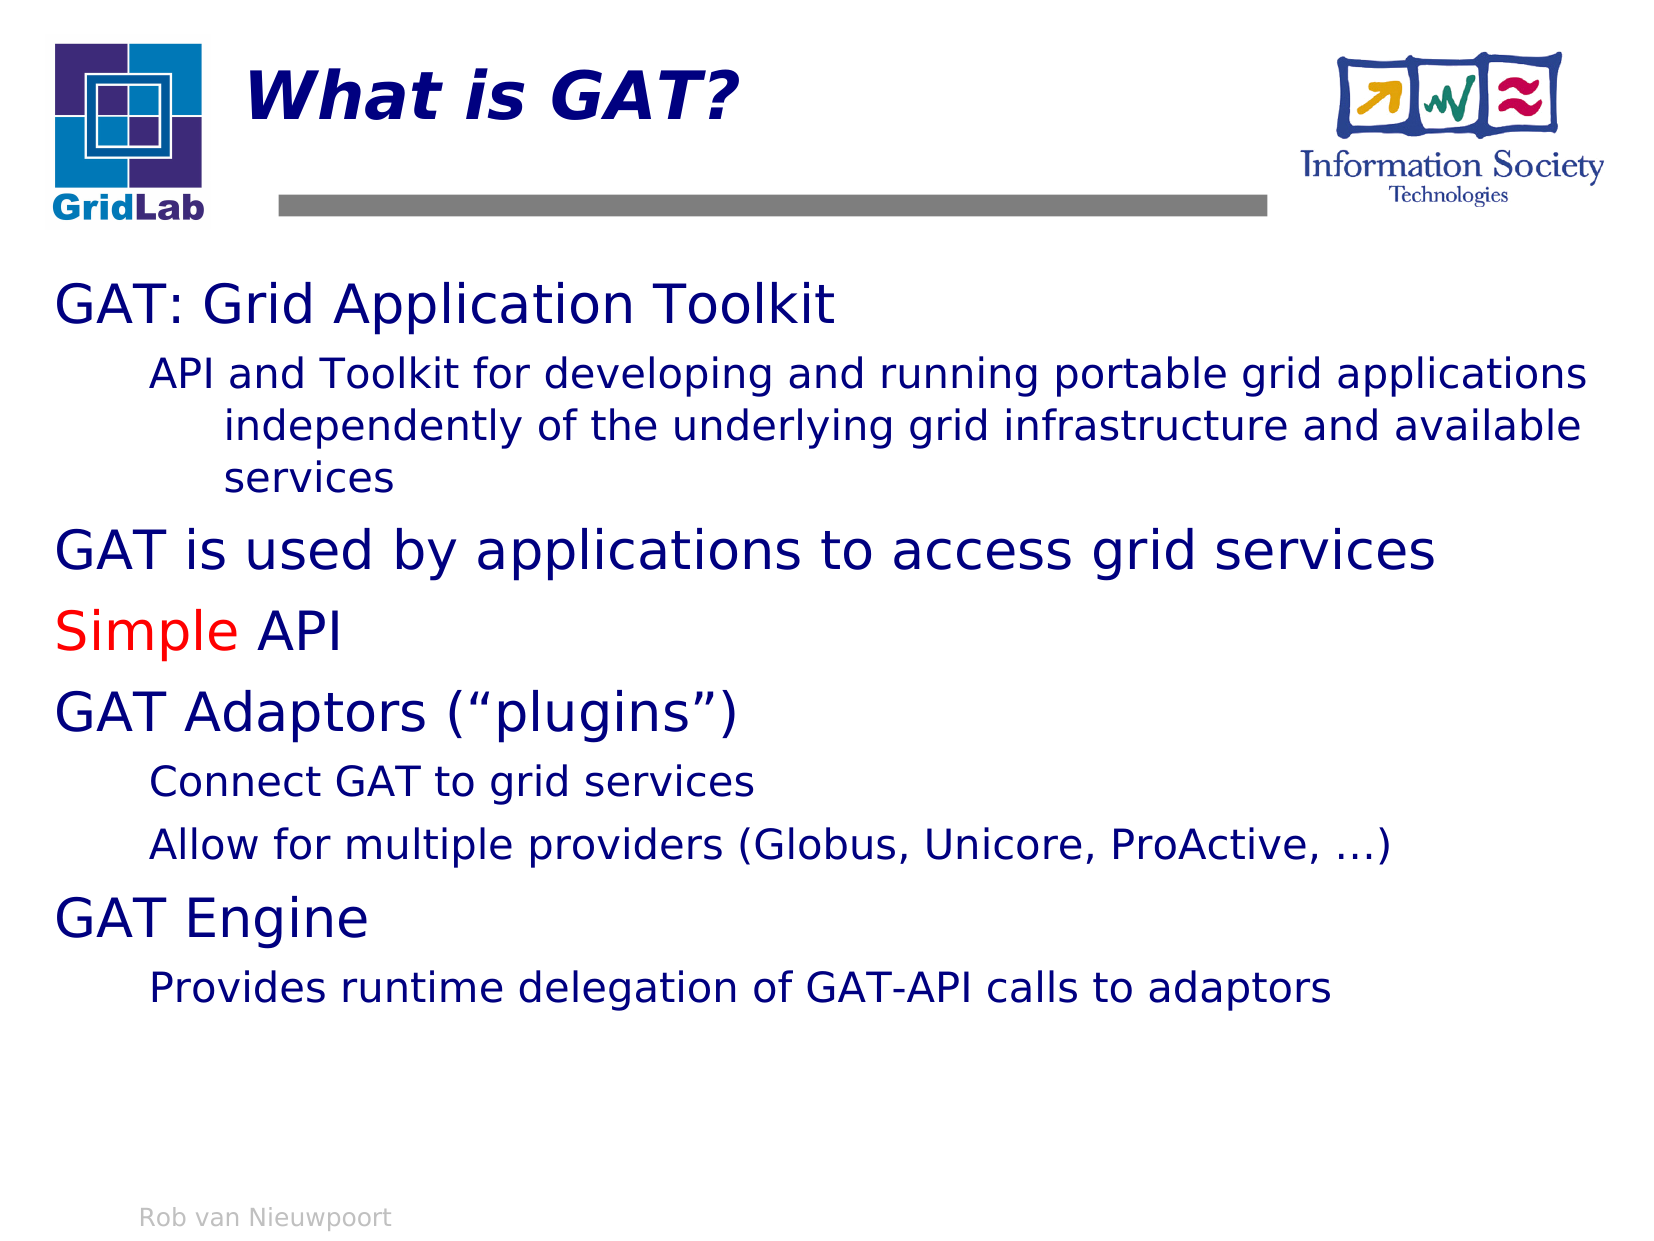

# What is GAT?
GAT: Grid Application Toolkit
API and Toolkit for developing and running portable grid applications independently of the underlying grid infrastructure and available services
GAT is used by applications to access grid services
Simple API
GAT Adaptors (“plugins”)
Connect GAT to grid services
Allow for multiple providers (Globus, Unicore, ProActive, …)
GAT Engine
Provides runtime delegation of GAT-API calls to adaptors